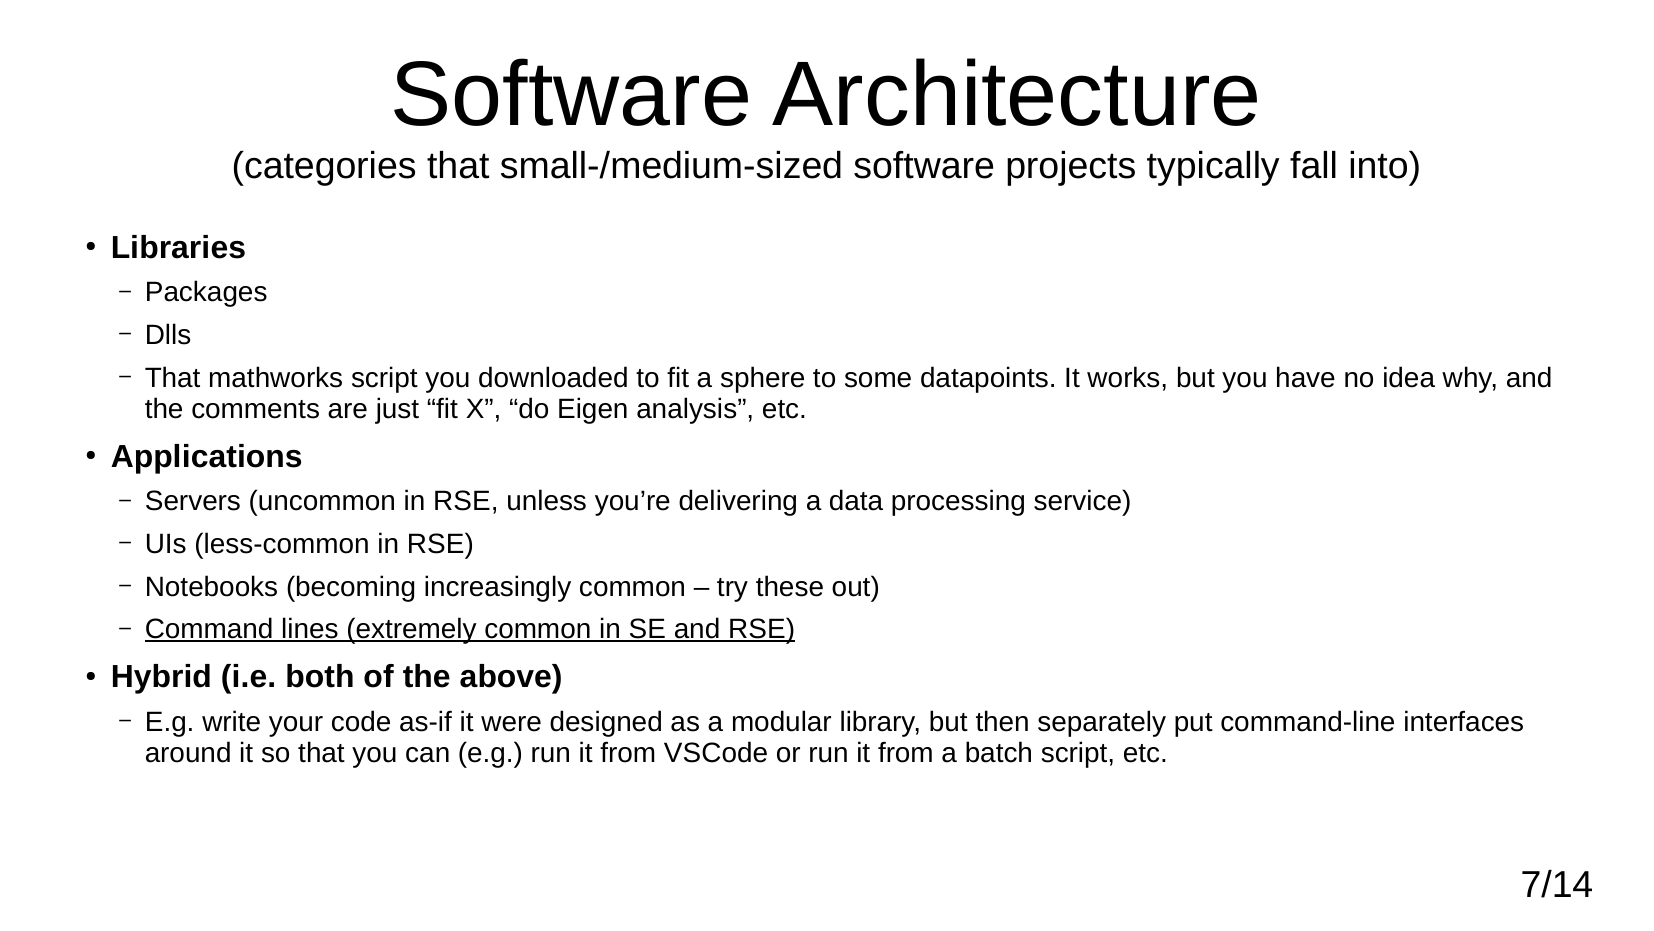

# Software Architecture (categories that small-/medium-sized software projects typically fall into)
Libraries
Packages
Dlls
That mathworks script you downloaded to fit a sphere to some datapoints. It works, but you have no idea why, and the comments are just “fit X”, “do Eigen analysis”, etc.
Applications
Servers (uncommon in RSE, unless you’re delivering a data processing service)
UIs (less-common in RSE)
Notebooks (becoming increasingly common – try these out)
Command lines (extremely common in SE and RSE)
Hybrid (i.e. both of the above)
E.g. write your code as-if it were designed as a modular library, but then separately put command-line interfaces around it so that you can (e.g.) run it from VSCode or run it from a batch script, etc.